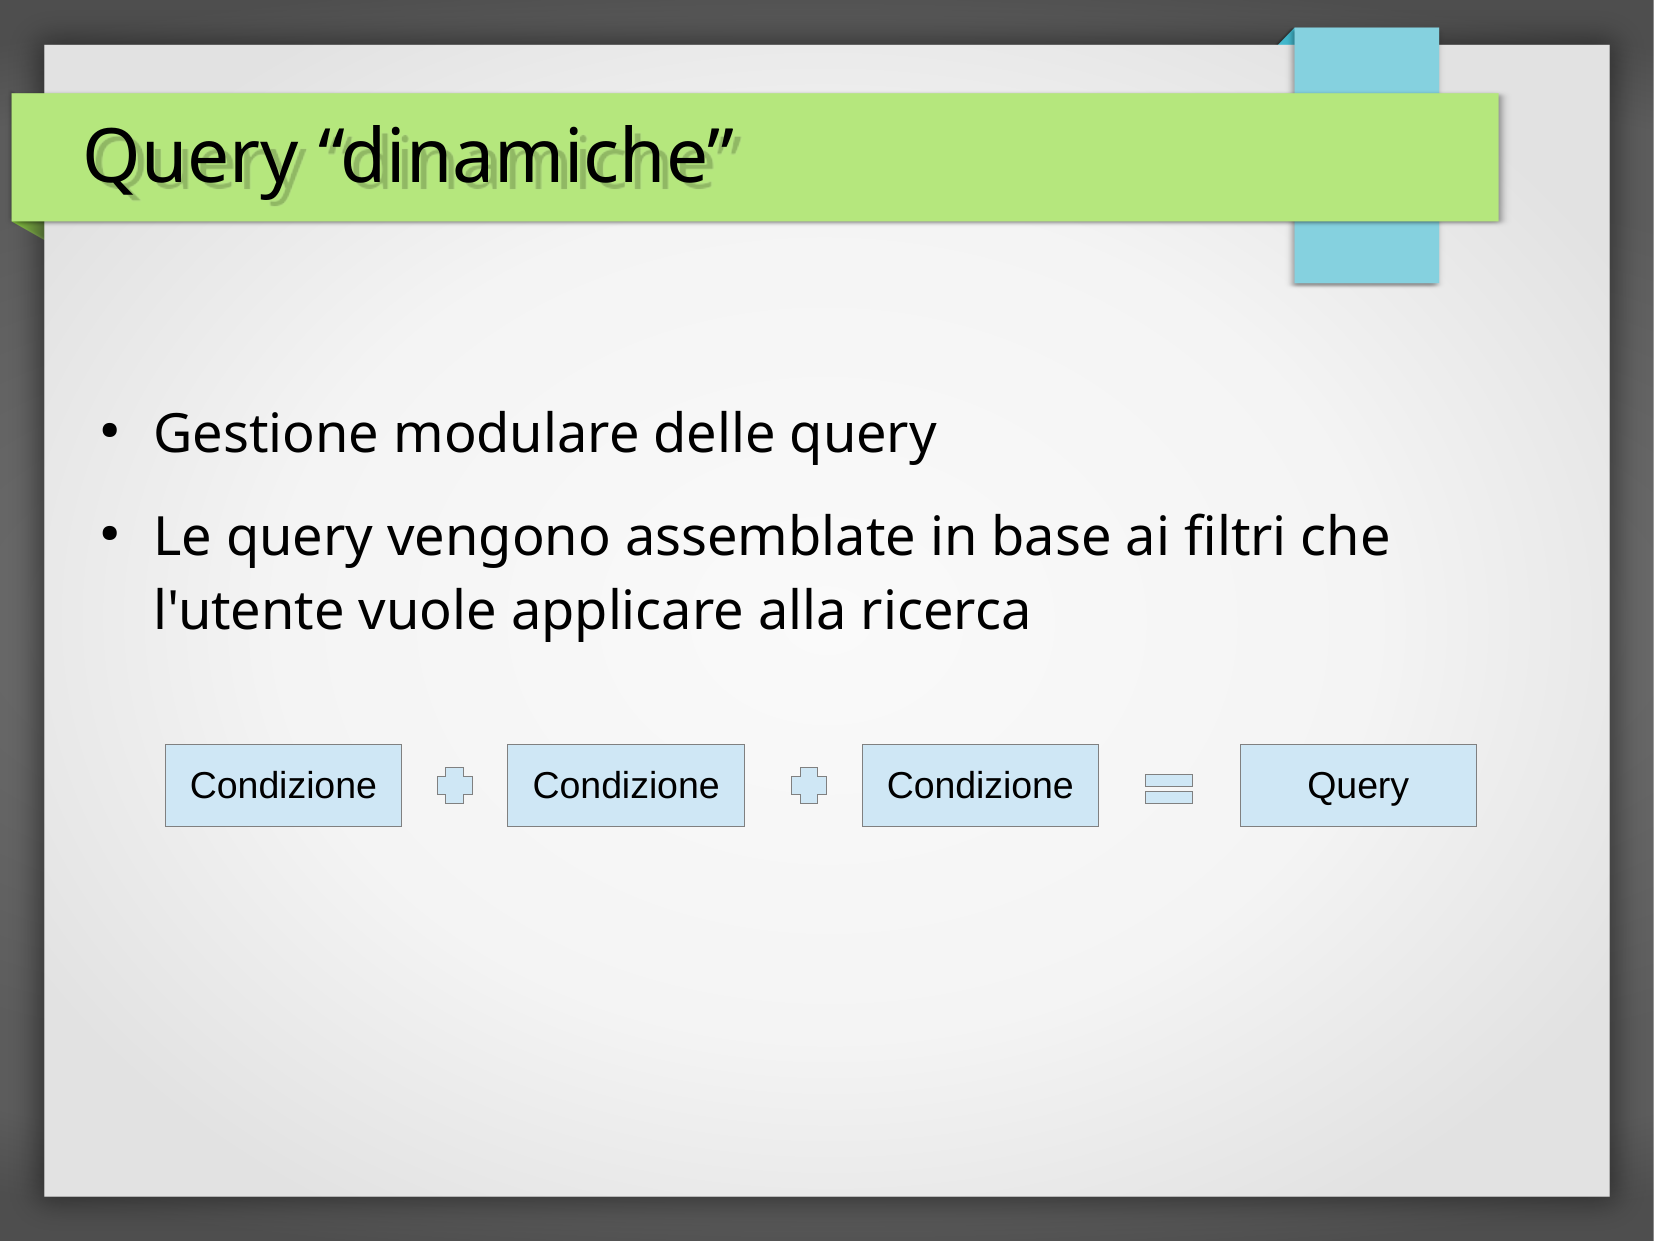

# Query “dinamiche”
Gestione modulare delle query
Le query vengono assemblate in base ai filtri che l'utente vuole applicare alla ricerca
Condizione
Condizione
Condizione
Query